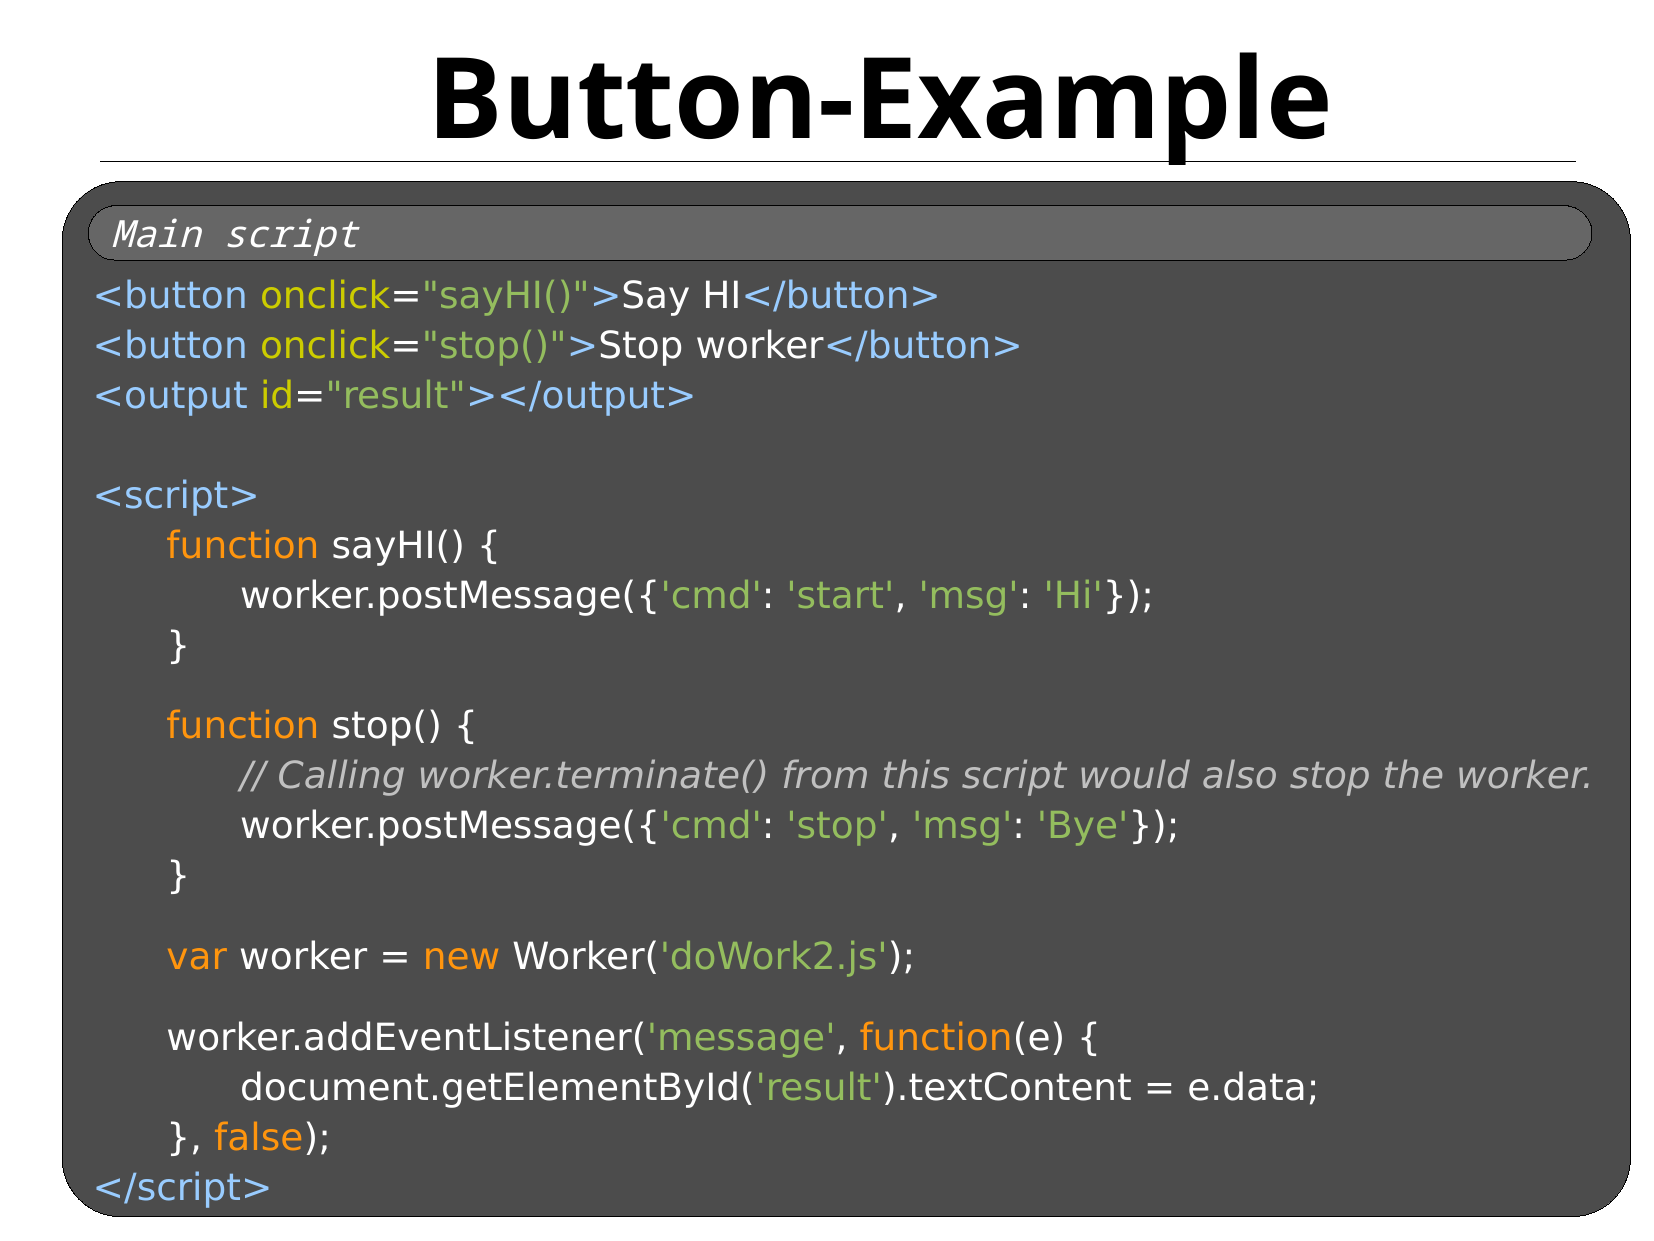

Button-Example
Main script
<button onclick="sayHI()">Say HI</button>
<button onclick="stop()">Stop worker</button>
<output id="result"></output>
<script>
	function sayHI() {
		worker.postMessage({'cmd': 'start', 'msg': 'Hi'});
	}
	function stop() {
		// Calling worker.terminate() from this script would also stop the worker.
		worker.postMessage({'cmd': 'stop', 'msg': 'Bye'});
	}
	var worker = new Worker('doWork2.js');
	worker.addEventListener('message', function(e) {
		document.getElementById('result').textContent = e.data;
	}, false);
</script>